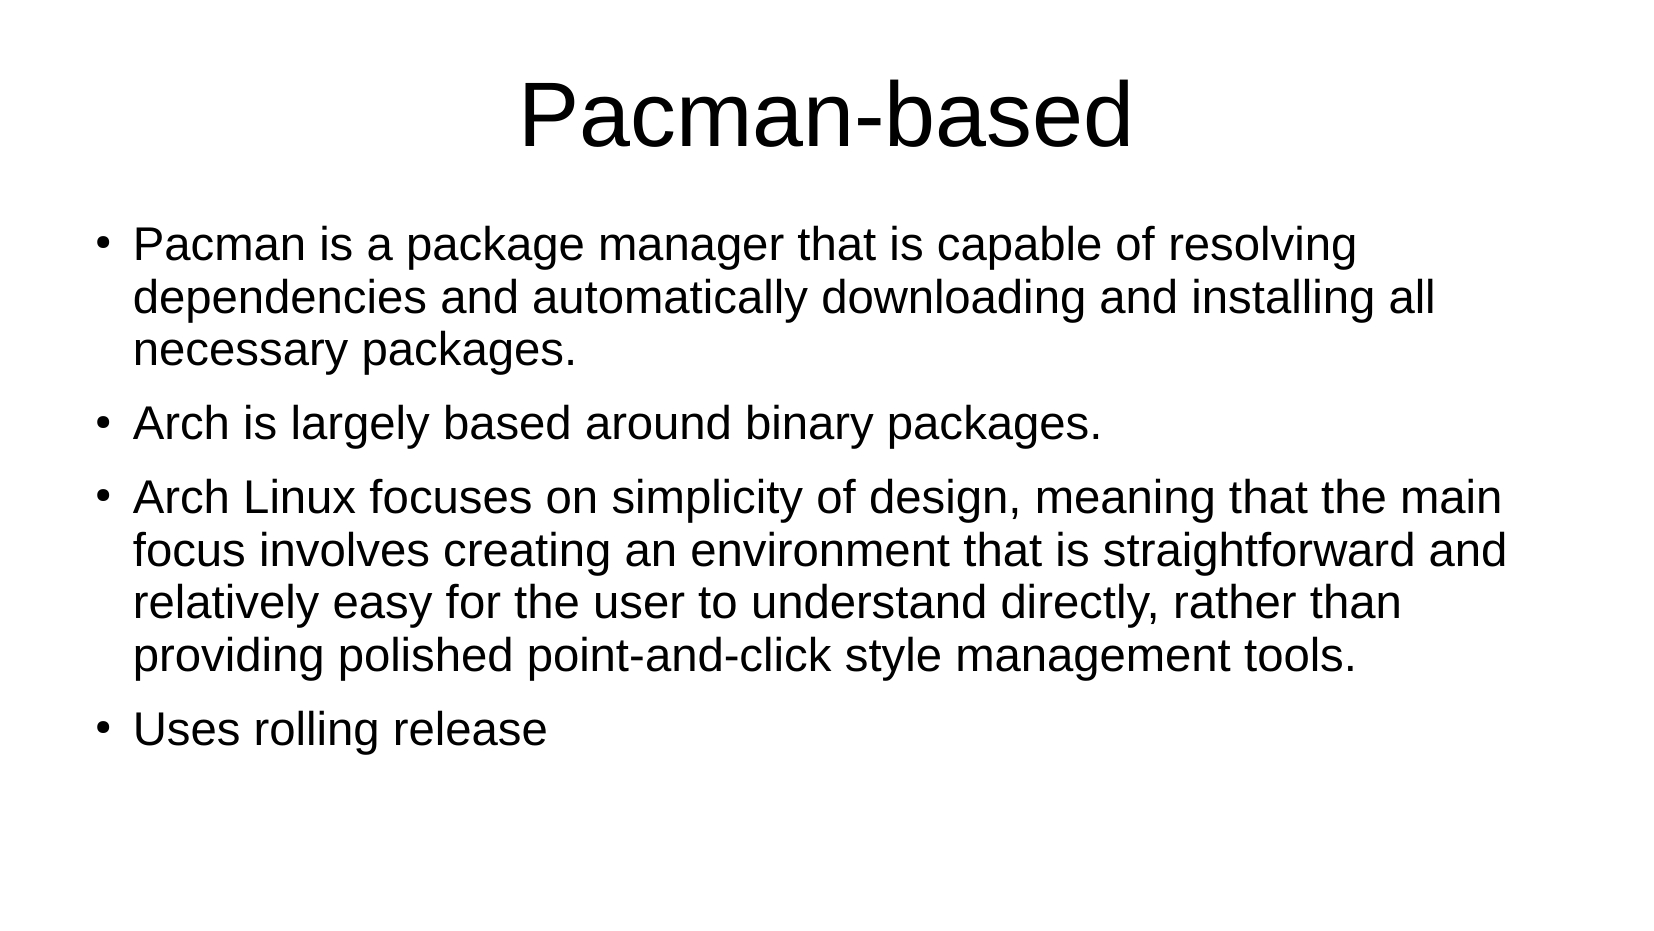

# Pacman-based
Pacman is a package manager that is capable of resolving dependencies and automatically downloading and installing all necessary packages.
Arch is largely based around binary packages.
Arch Linux focuses on simplicity of design, meaning that the main focus involves creating an environment that is straightforward and relatively easy for the user to understand directly, rather than providing polished point-and-click style management tools.
Uses rolling release